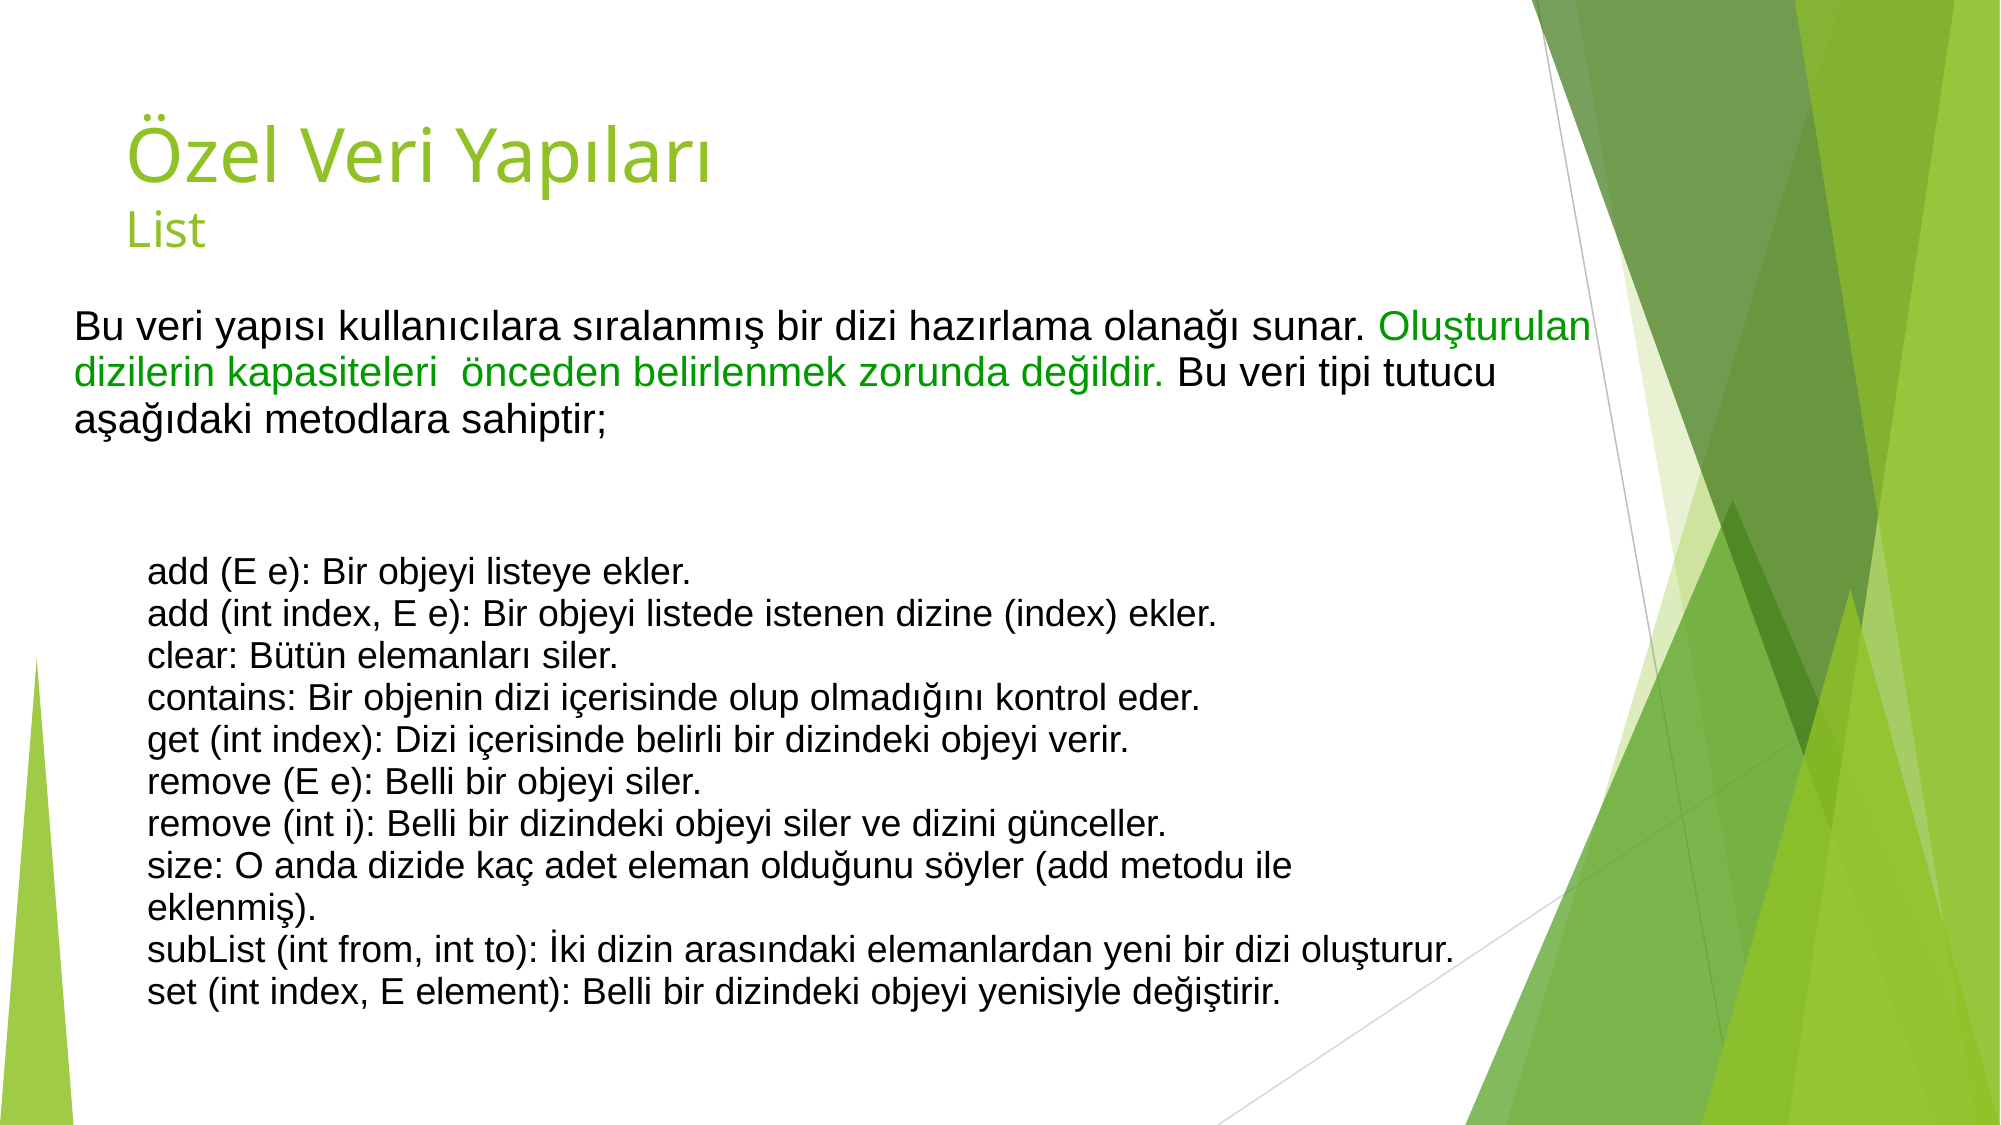

# Özel Veri Yapıları List
Bu veri yapısı kullanıcılara sıralanmış bir dizi hazırlama olanağı sunar. Oluşturulan dizilerin kapasiteleri önceden belirlenmek zorunda değildir. Bu veri tipi tutucu aşağıdaki metodlara sahiptir;
add (E e): Bir objeyi listeye ekler.
add (int index, E e): Bir objeyi listede istenen dizine (index) ekler.
clear: Bütün elemanları siler.
contains: Bir objenin dizi içerisinde olup olmadığını kontrol eder.
get (int index): Dizi içerisinde belirli bir dizindeki objeyi verir.
remove (E e): Belli bir objeyi siler.
remove (int i): Belli bir dizindeki objeyi siler ve dizini günceller.
size: O anda dizide kaç adet eleman olduğunu söyler (add metodu ile eklenmiş).
subList (int from, int to): İki dizin arasındaki elemanlardan yeni bir dizi oluşturur.
set (int index, E element): Belli bir dizindeki objeyi yenisiyle değiştirir.